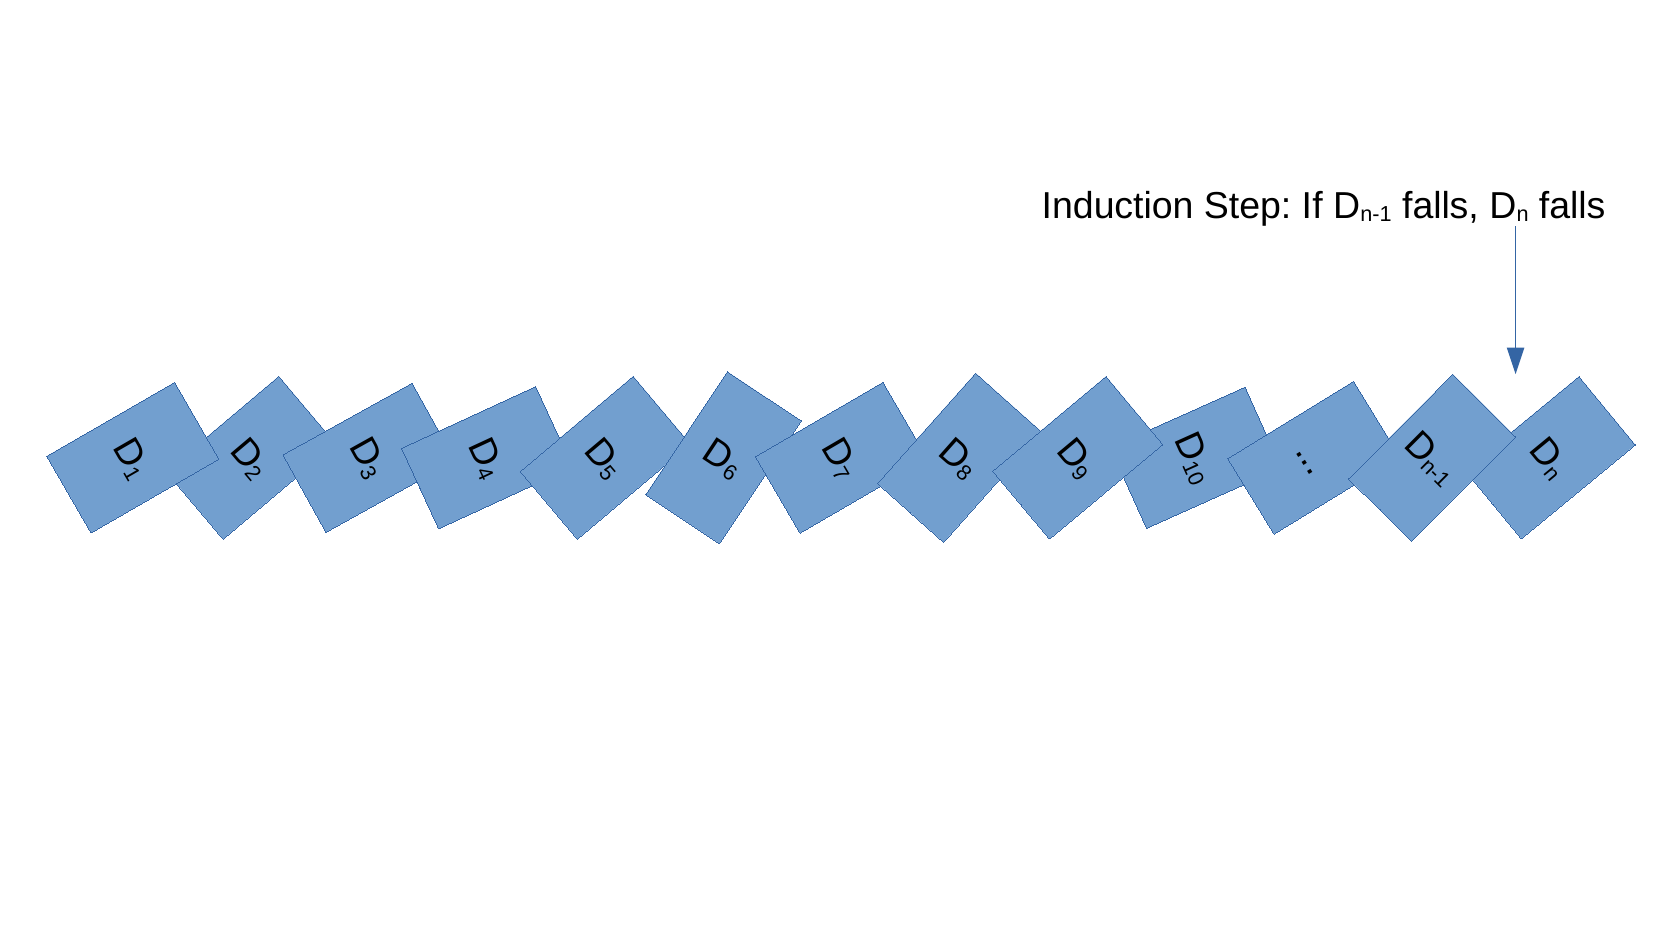

Induction Step: If Dn-1 falls, Dn falls
D1
D3
D4
D5
D9
...
Dn-1
Dn
D2
D6
D7
D8
D10